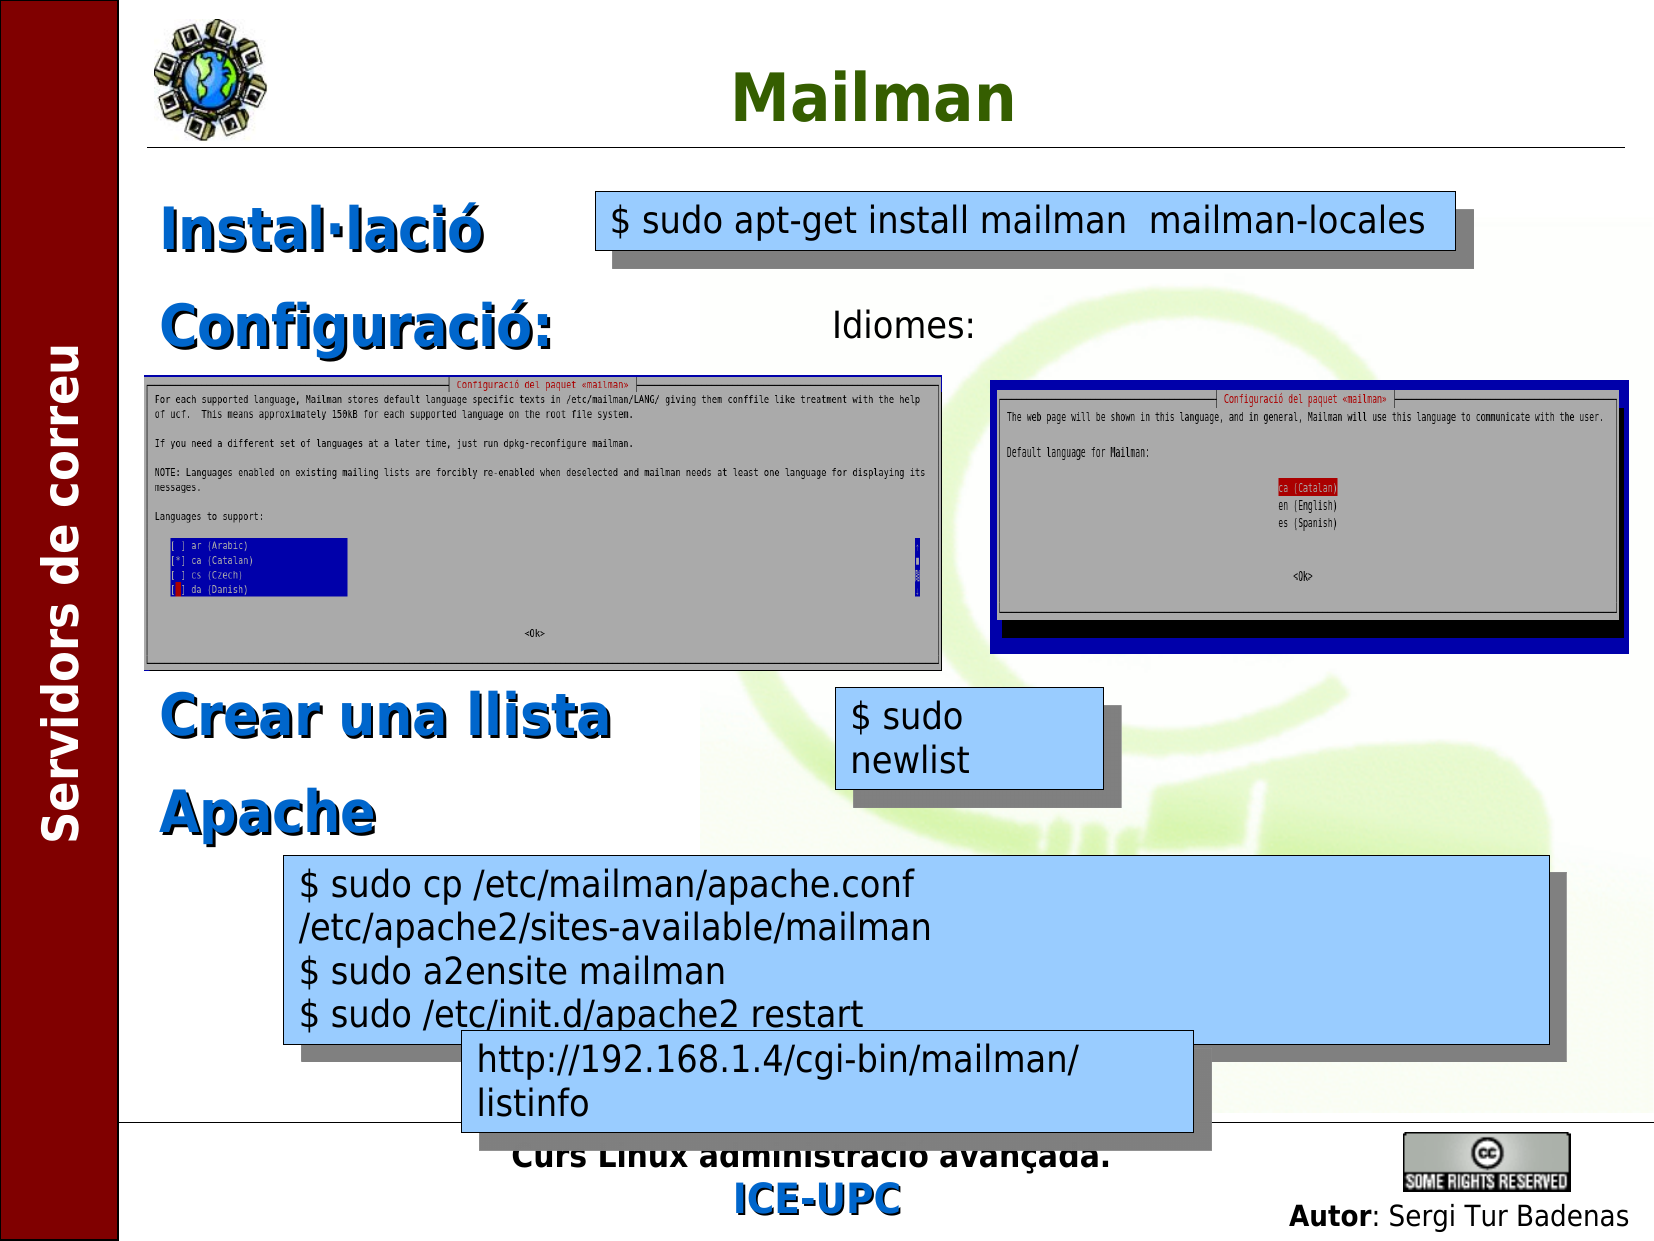

# Mailman
$ sudo apt-get install mailman mailman-locales
Instal·lació
Configuració:
Crear una llista
Apache
Idiomes:
$ sudo newlist
$ sudo cp /etc/mailman/apache.conf /etc/apache2/sites-available/mailman
$ sudo a2ensite mailman
$ sudo /etc/init.d/apache2 restart
http://192.168.1.4/cgi-bin/mailman/listinfo